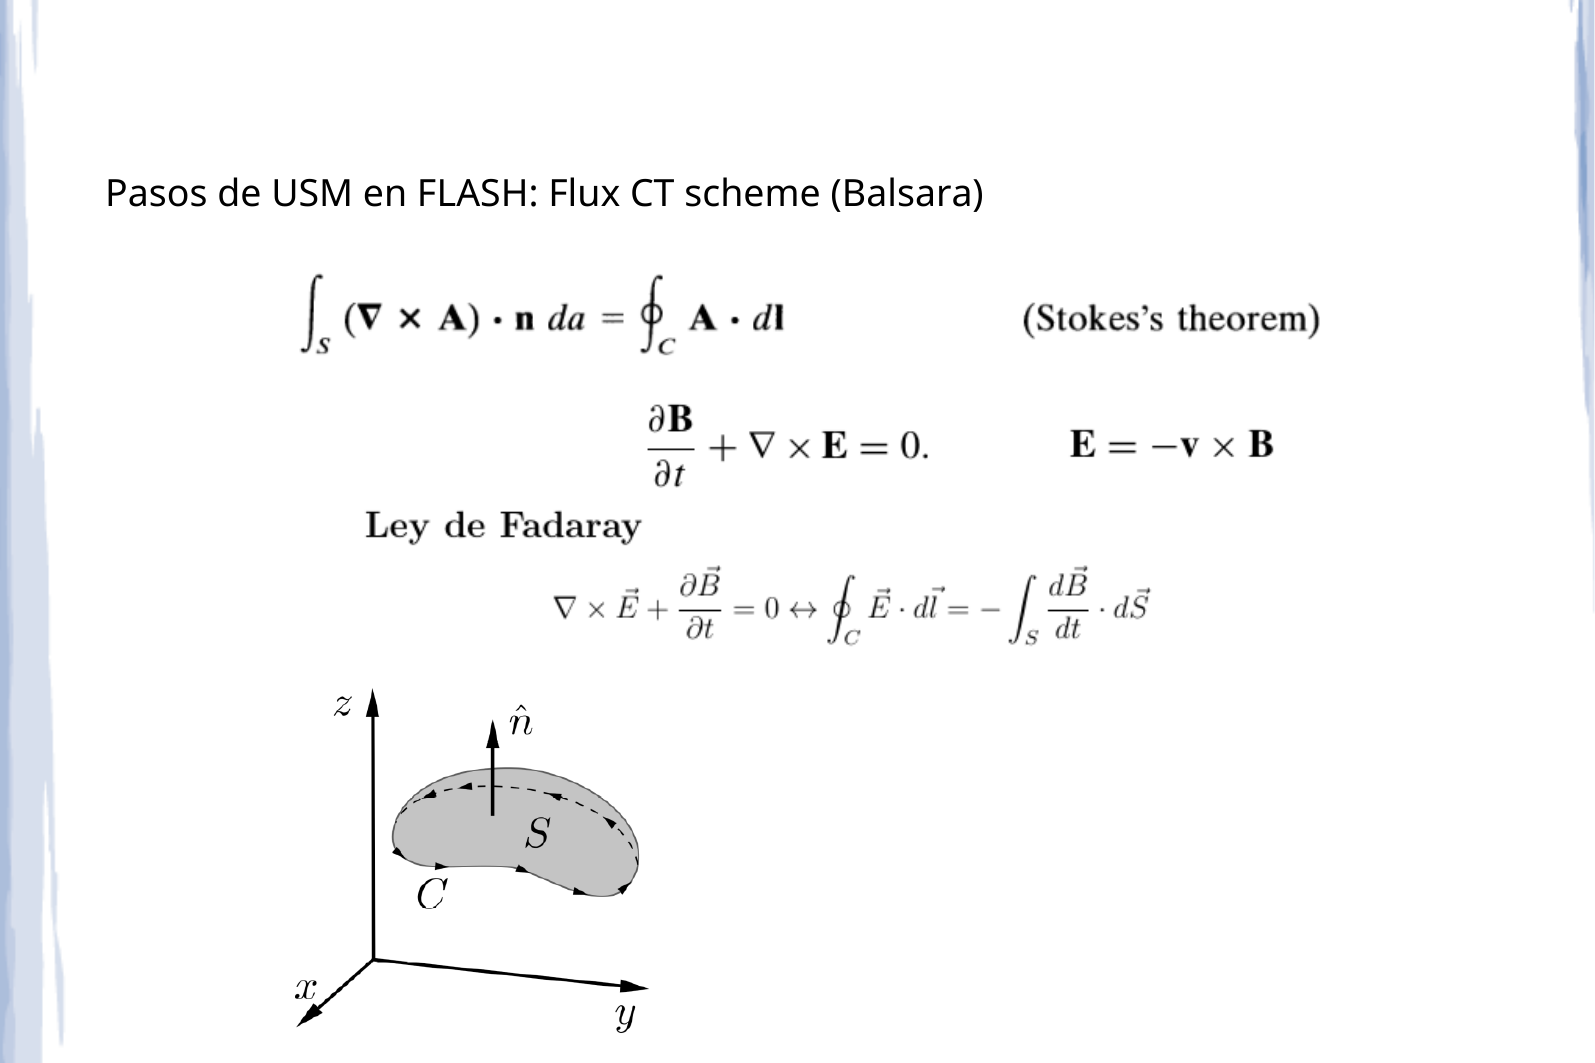

# Pasos de USM en FLASH: Flux CT scheme (Balsara)